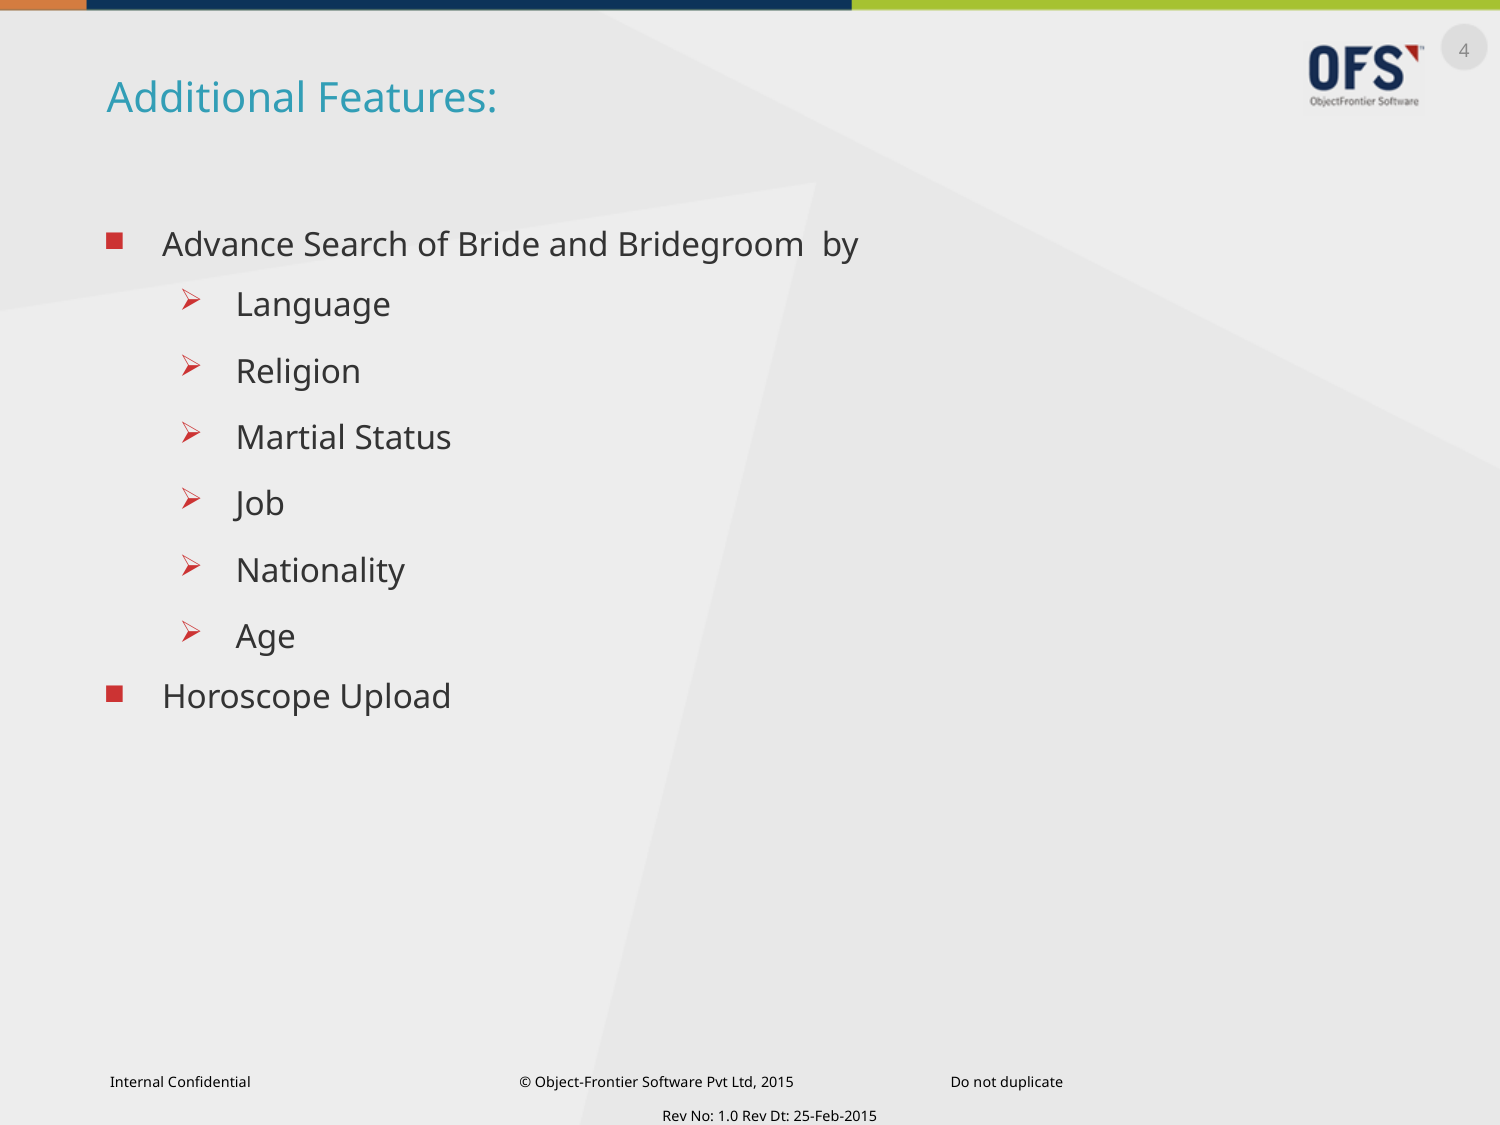

# Additional Features:
Advance Search of Bride and Bridegroom by
Language
Religion
Martial Status
Job
Nationality
Age
Horoscope Upload